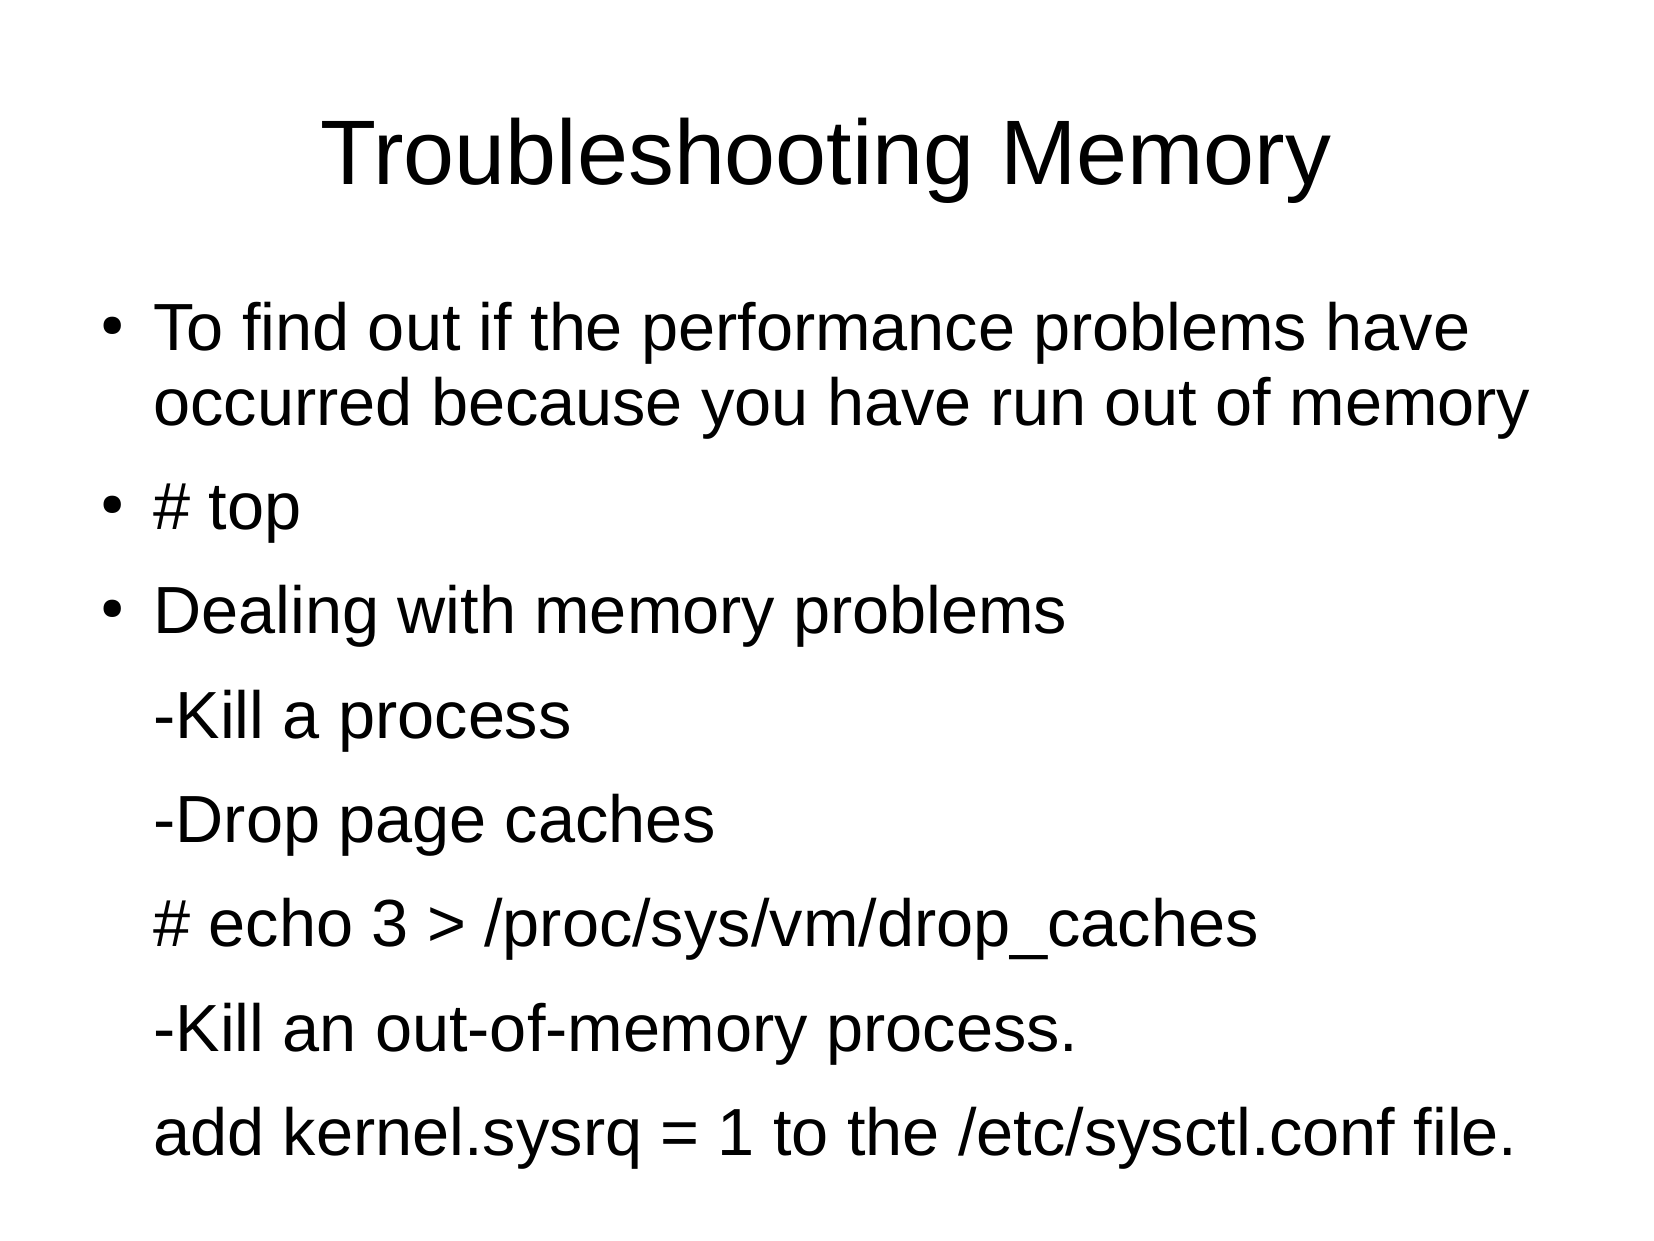

# Troubleshooting Memory
To find out if the performance problems have occurred because you have run out of memory
# top
Dealing with memory problems
-Kill a process
-Drop page caches
# echo 3 > /proc/sys/vm/drop_caches
-Kill an out-of-memory process.
add kernel.sysrq = 1 to the /etc/sysctl.conf file.